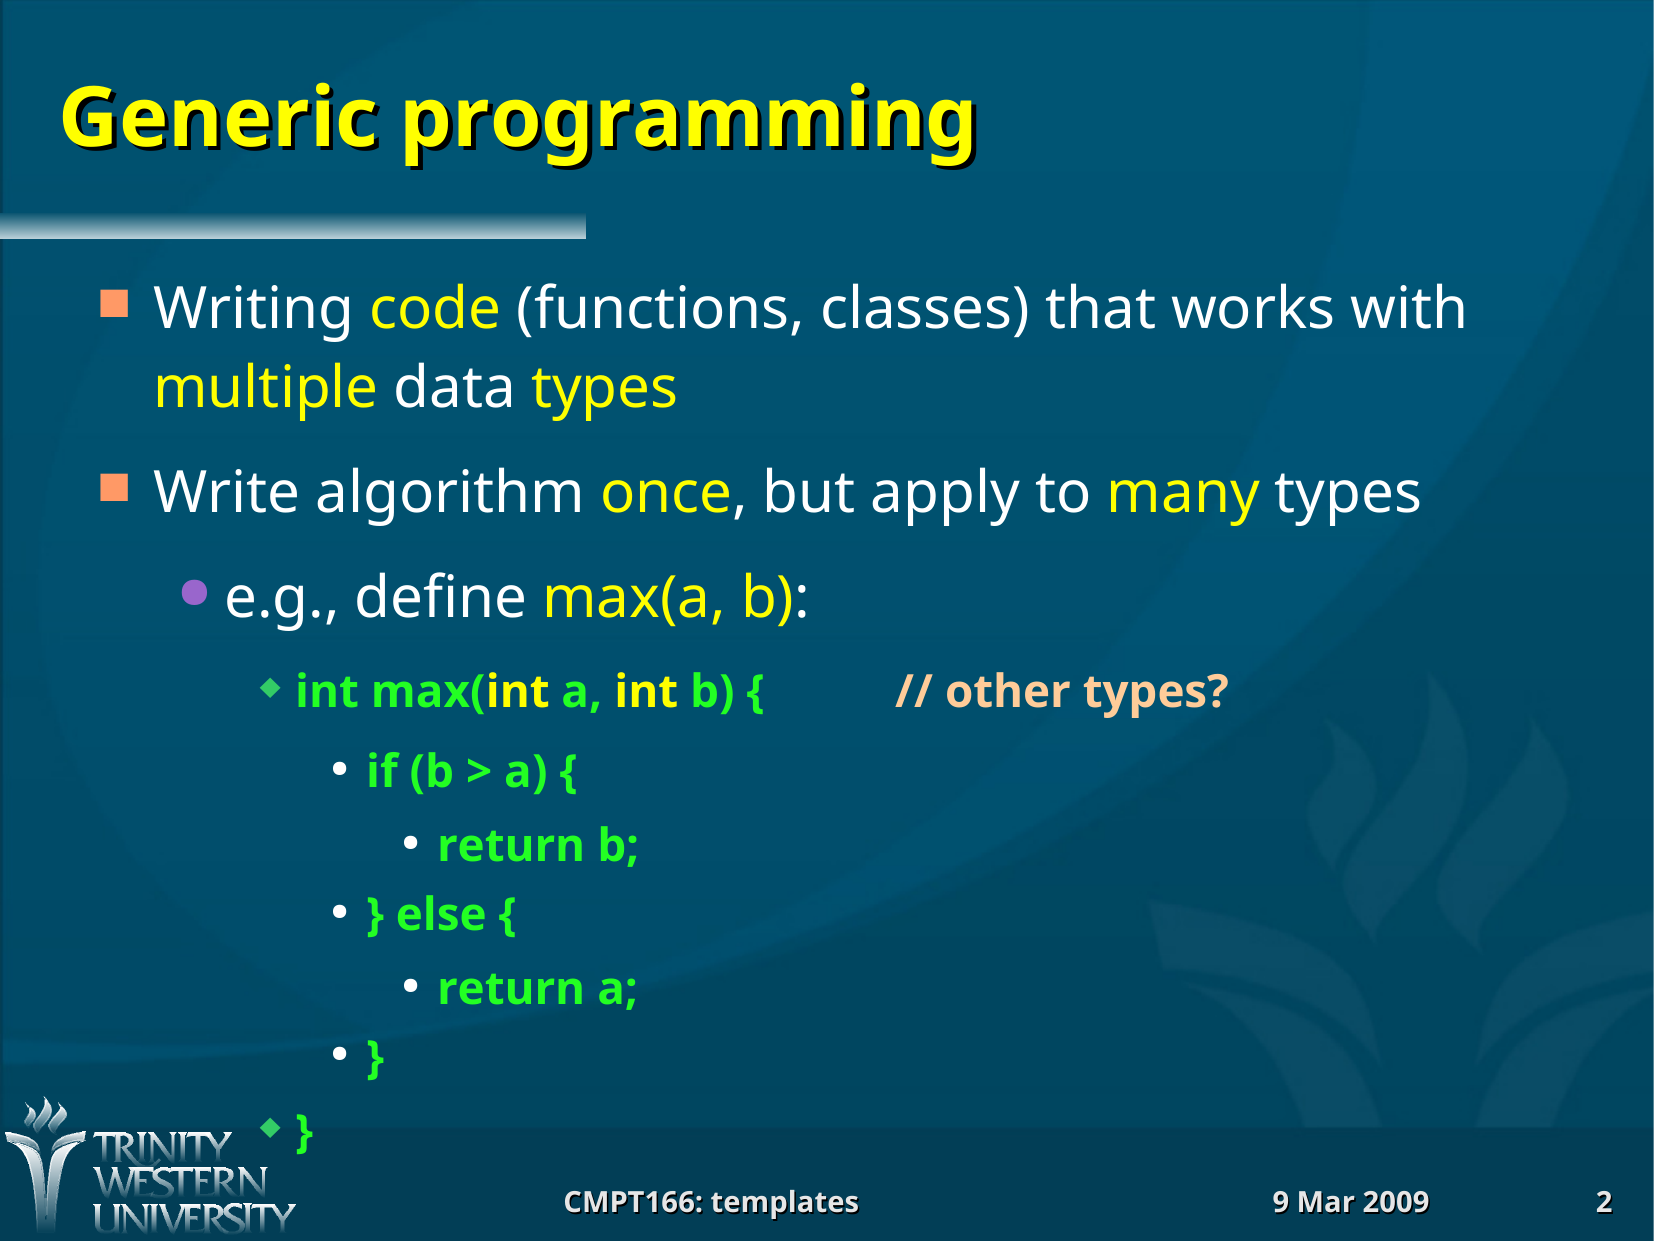

# Generic programming
Writing code (functions, classes) that works with multiple data types
Write algorithm once, but apply to many types
e.g., define max(a, b):
int max(int a, int b) {		// other types?
if (b > a) {
return b;
} else {
return a;
}
}
CMPT166: templates
9 Mar 2009
2